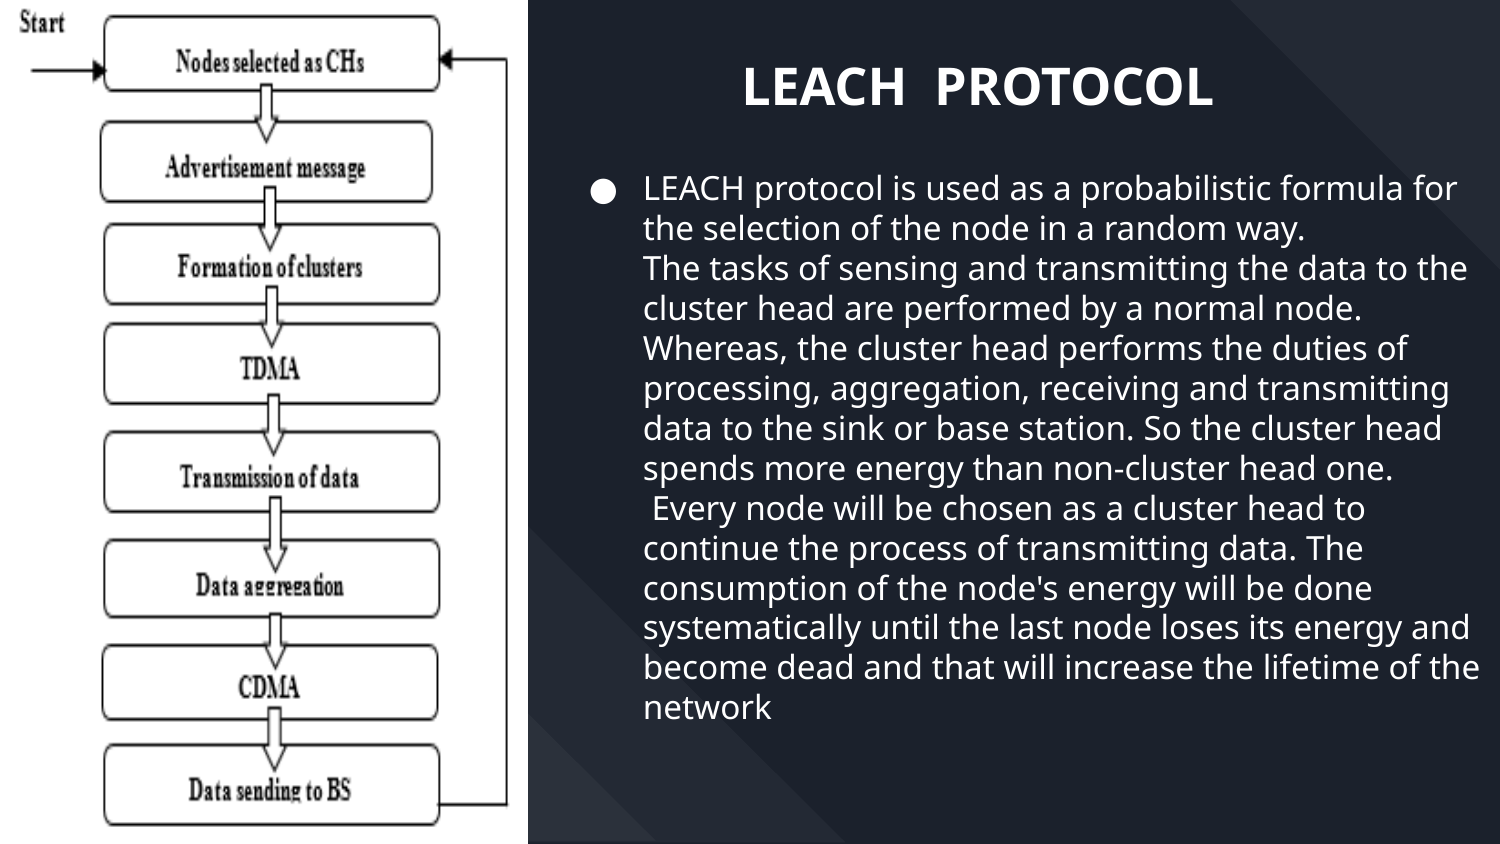

LEACH PROTOCOL
# LEACH protocol is used as a probabilistic formula for the selection of the node in a random way. The tasks of sensing and transmitting the data to the cluster head are performed by a normal node. Whereas, the cluster head performs the duties of processing, aggregation, receiving and transmitting data to the sink or base station. So the cluster head spends more energy than non-cluster head one. Every node will be chosen as a cluster head to continue the process of transmitting data. The consumption of the node's energy will be done systematically until the last node loses its energy and become dead and that will increase the lifetime of the network